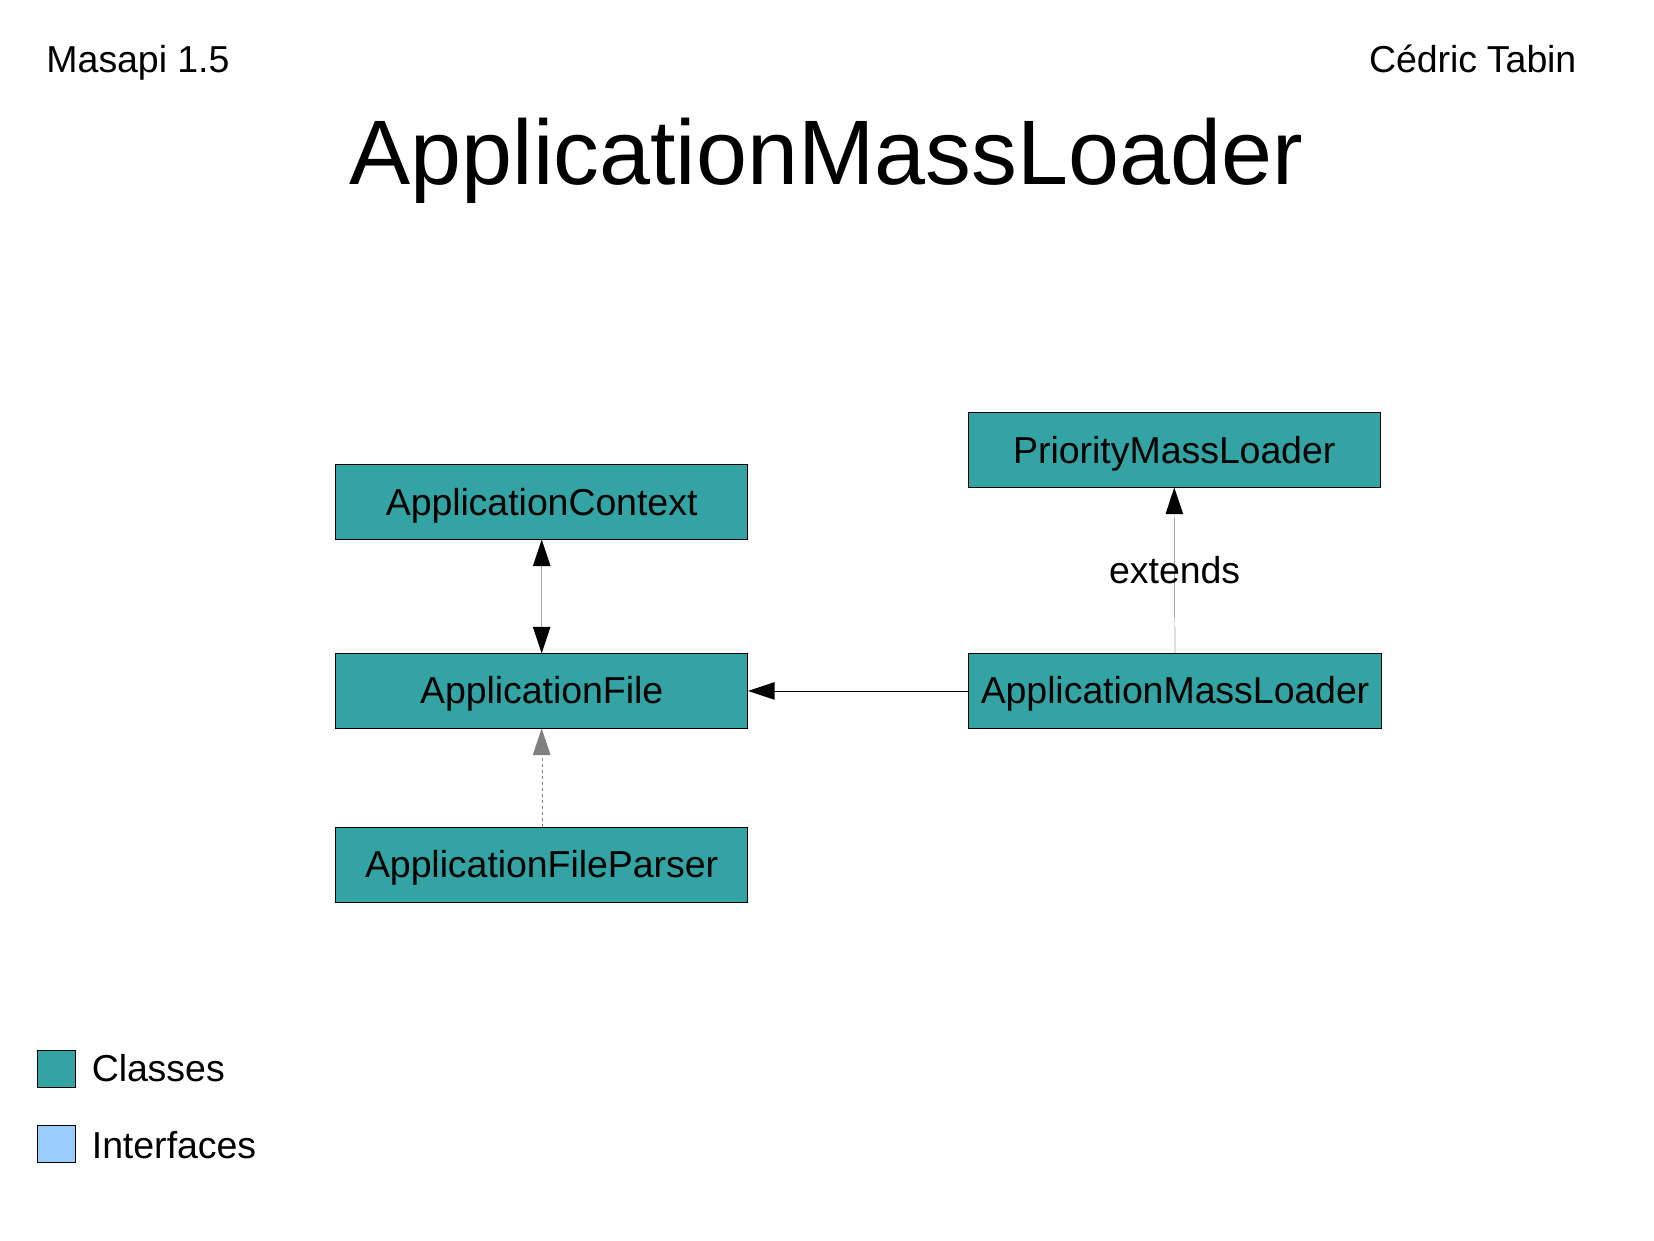

# ApplicationMassLoader
PriorityMassLoader
ApplicationContext
ApplicationFile
ApplicationMassLoader
ApplicationFileParser
Classes
Interfaces